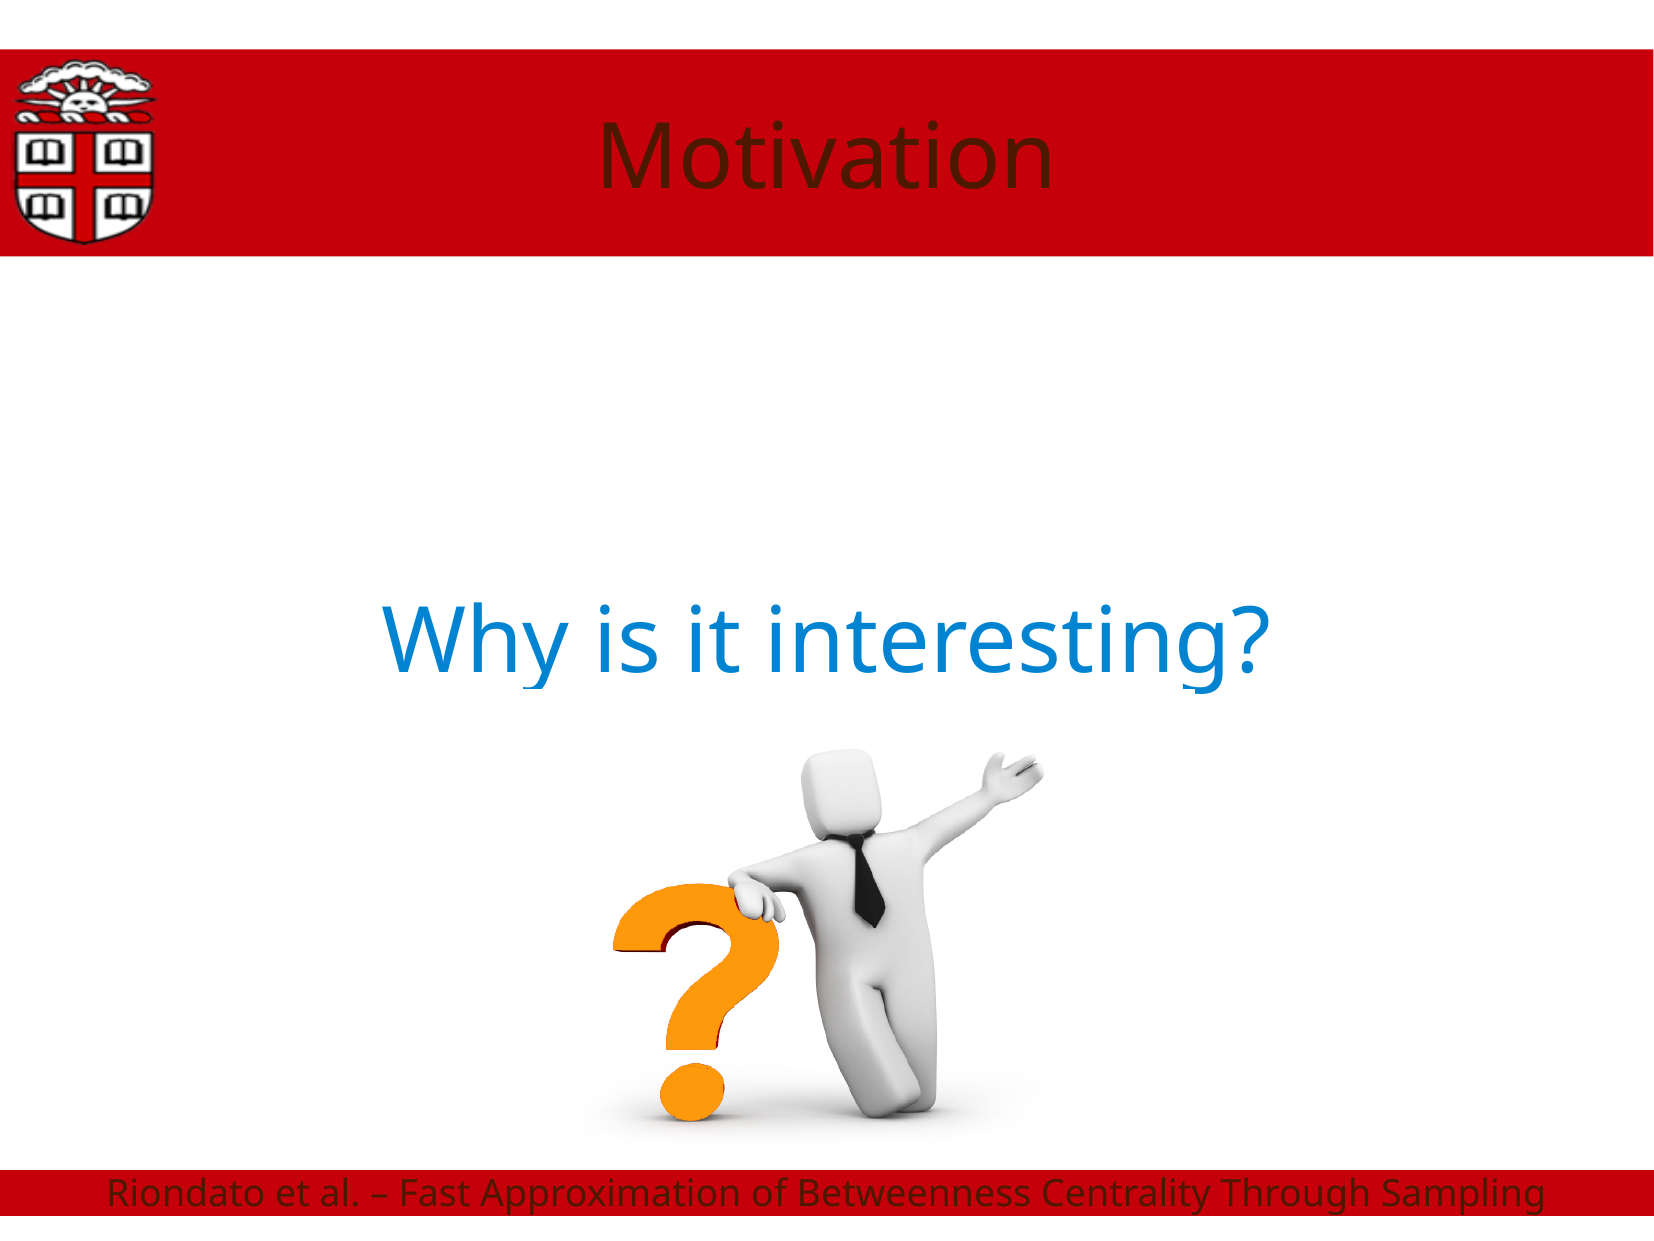

# Motivation
Why is it interesting?
Riondato et al. – Fast Approximation of Betweenness Centrality Through Sampling